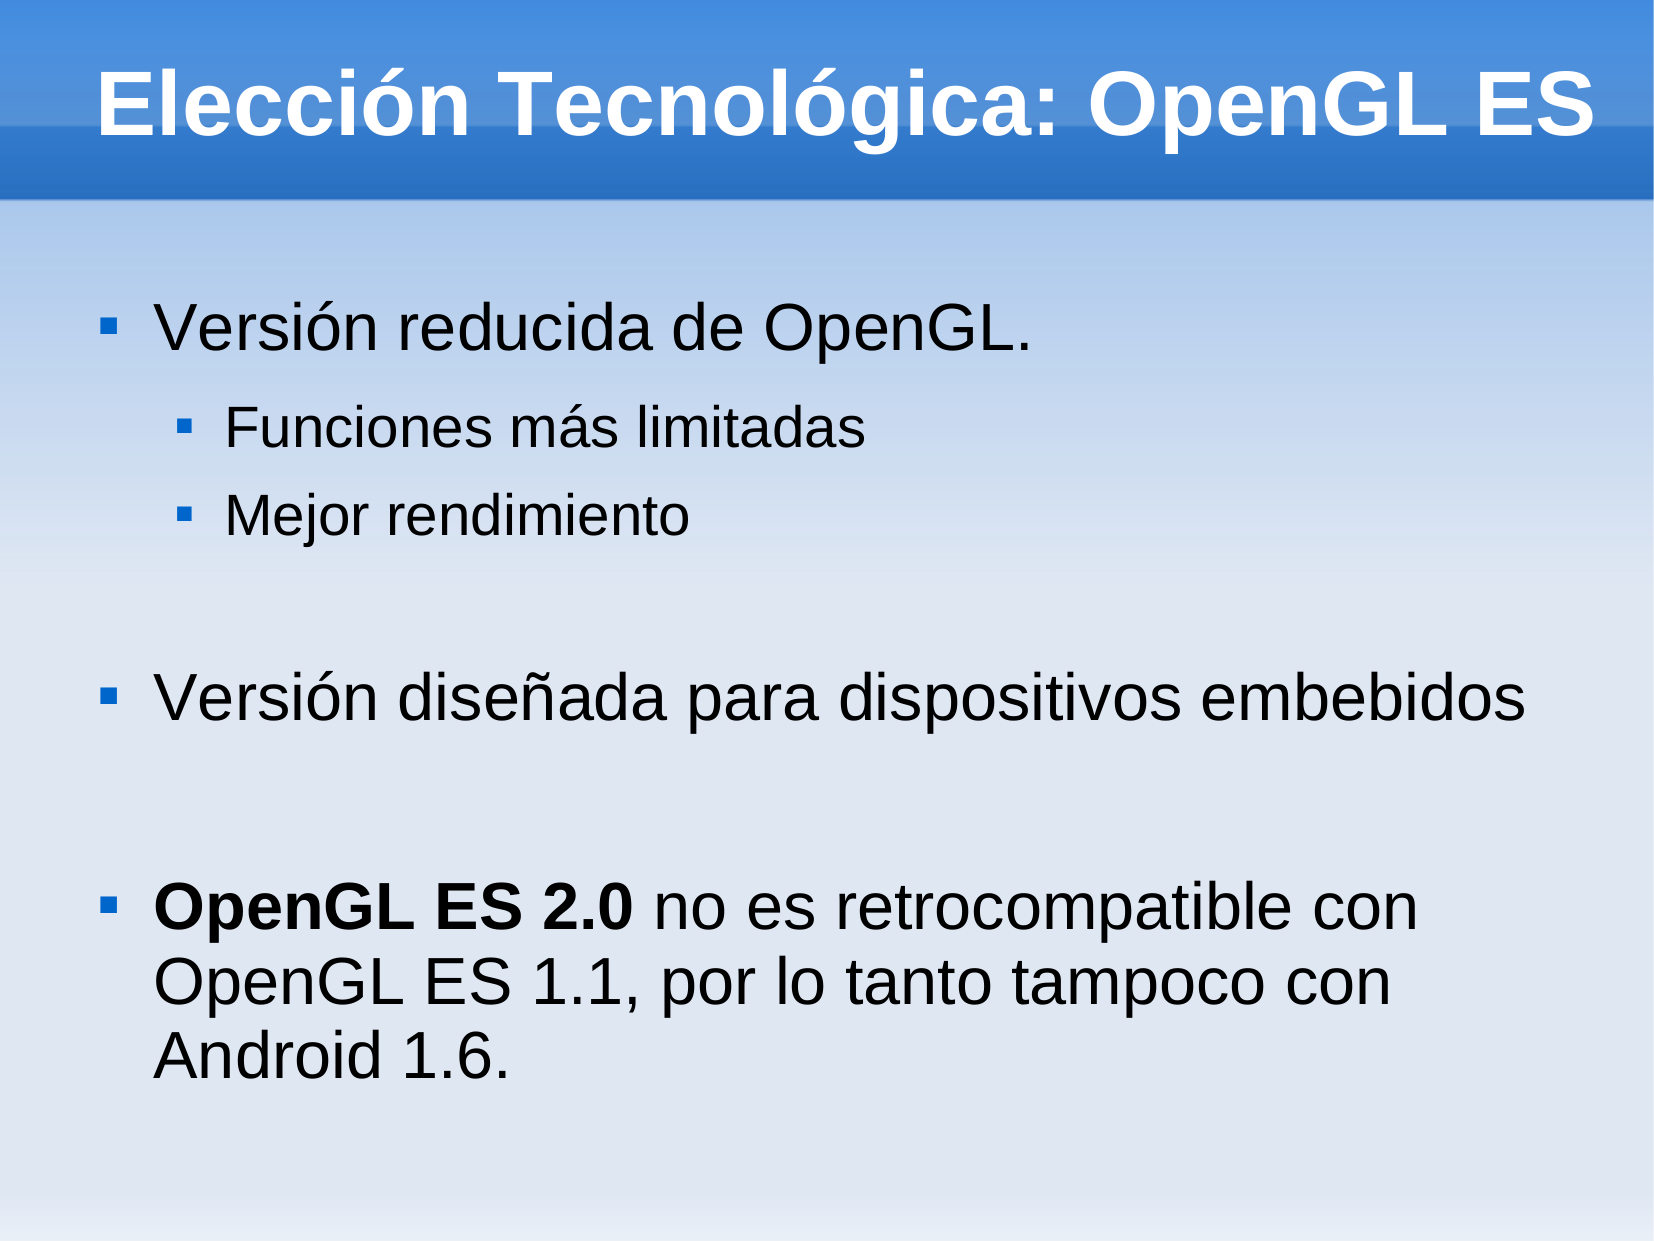

# Elección Tecnológica: OpenGL ES
Versión reducida de OpenGL.
Funciones más limitadas
Mejor rendimiento
Versión diseñada para dispositivos embebidos
OpenGL ES 2.0 no es retrocompatible con OpenGL ES 1.1, por lo tanto tampoco con Android 1.6.